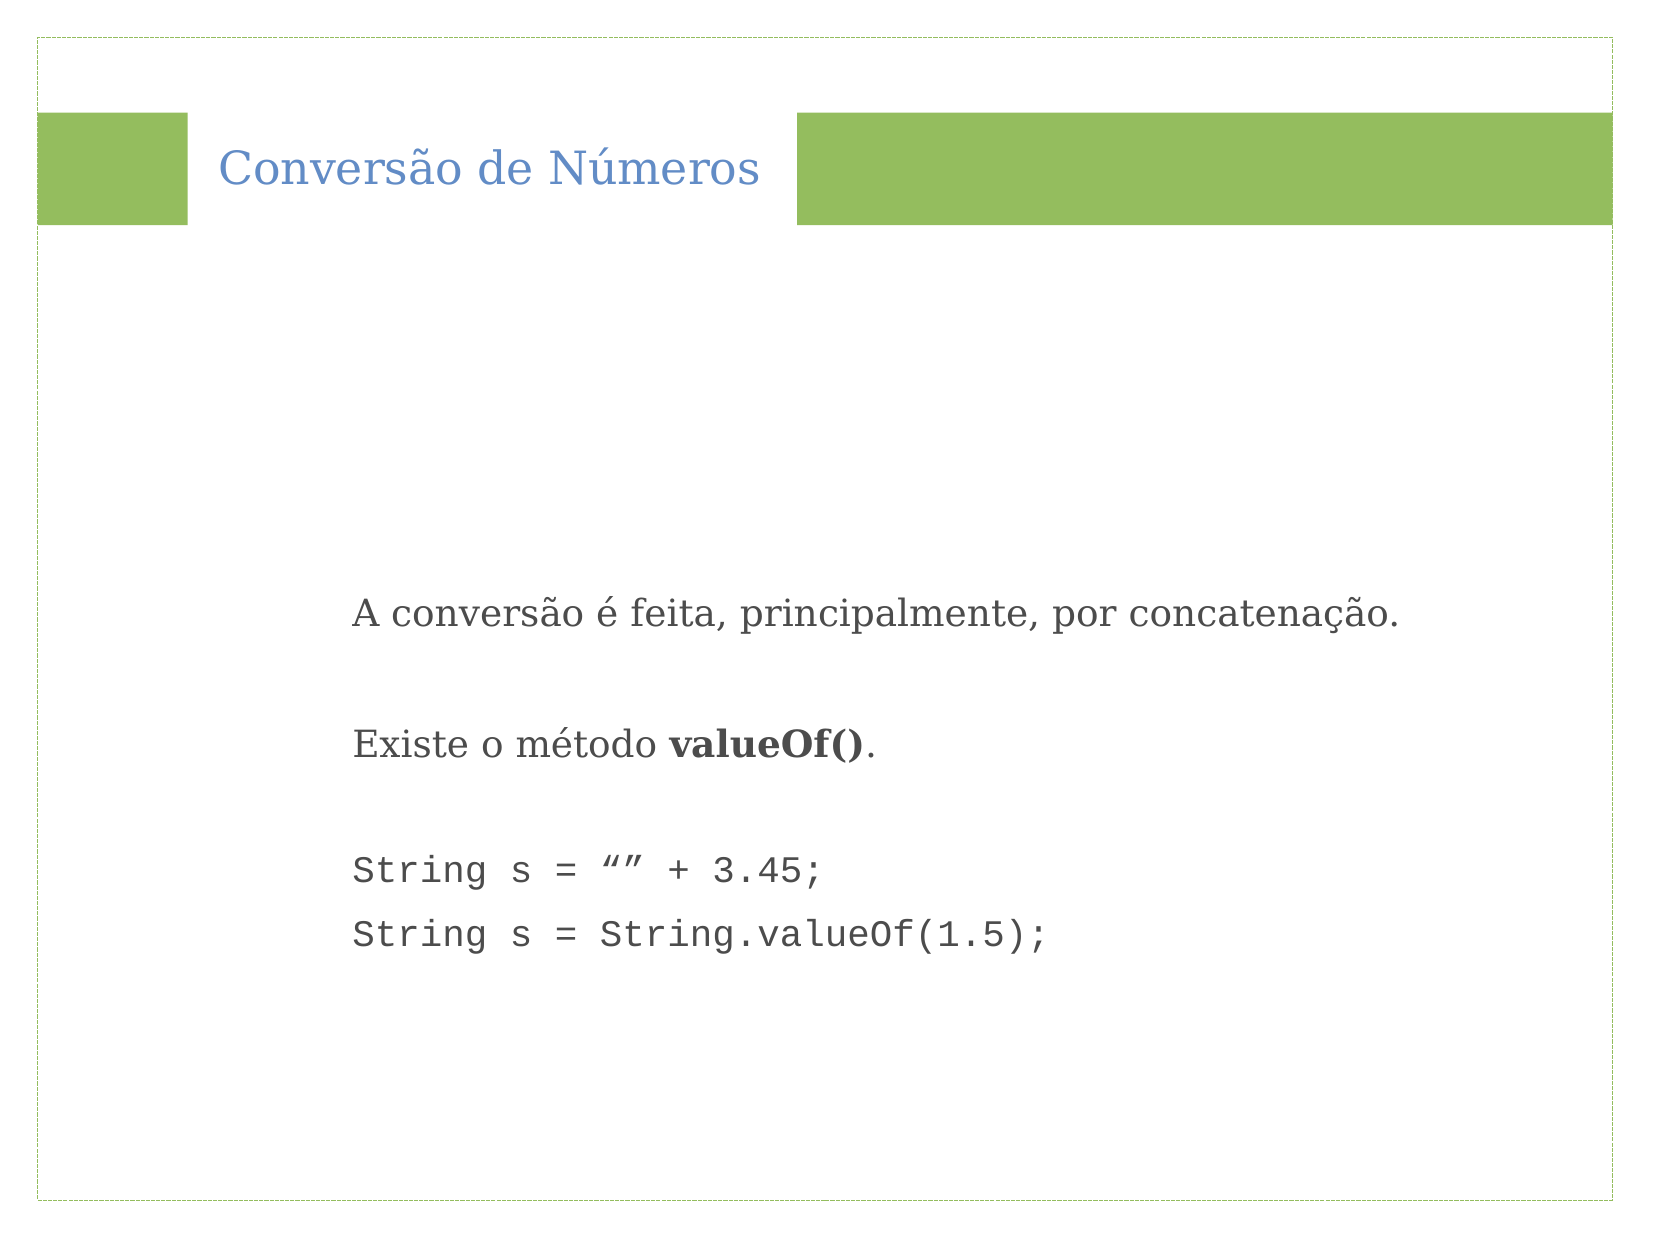

Conversão de Números
A conversão é feita, principalmente, por concatenação.
Existe o método valueOf().
String s = “” + 3.45;
String s = String.valueOf(1.5);